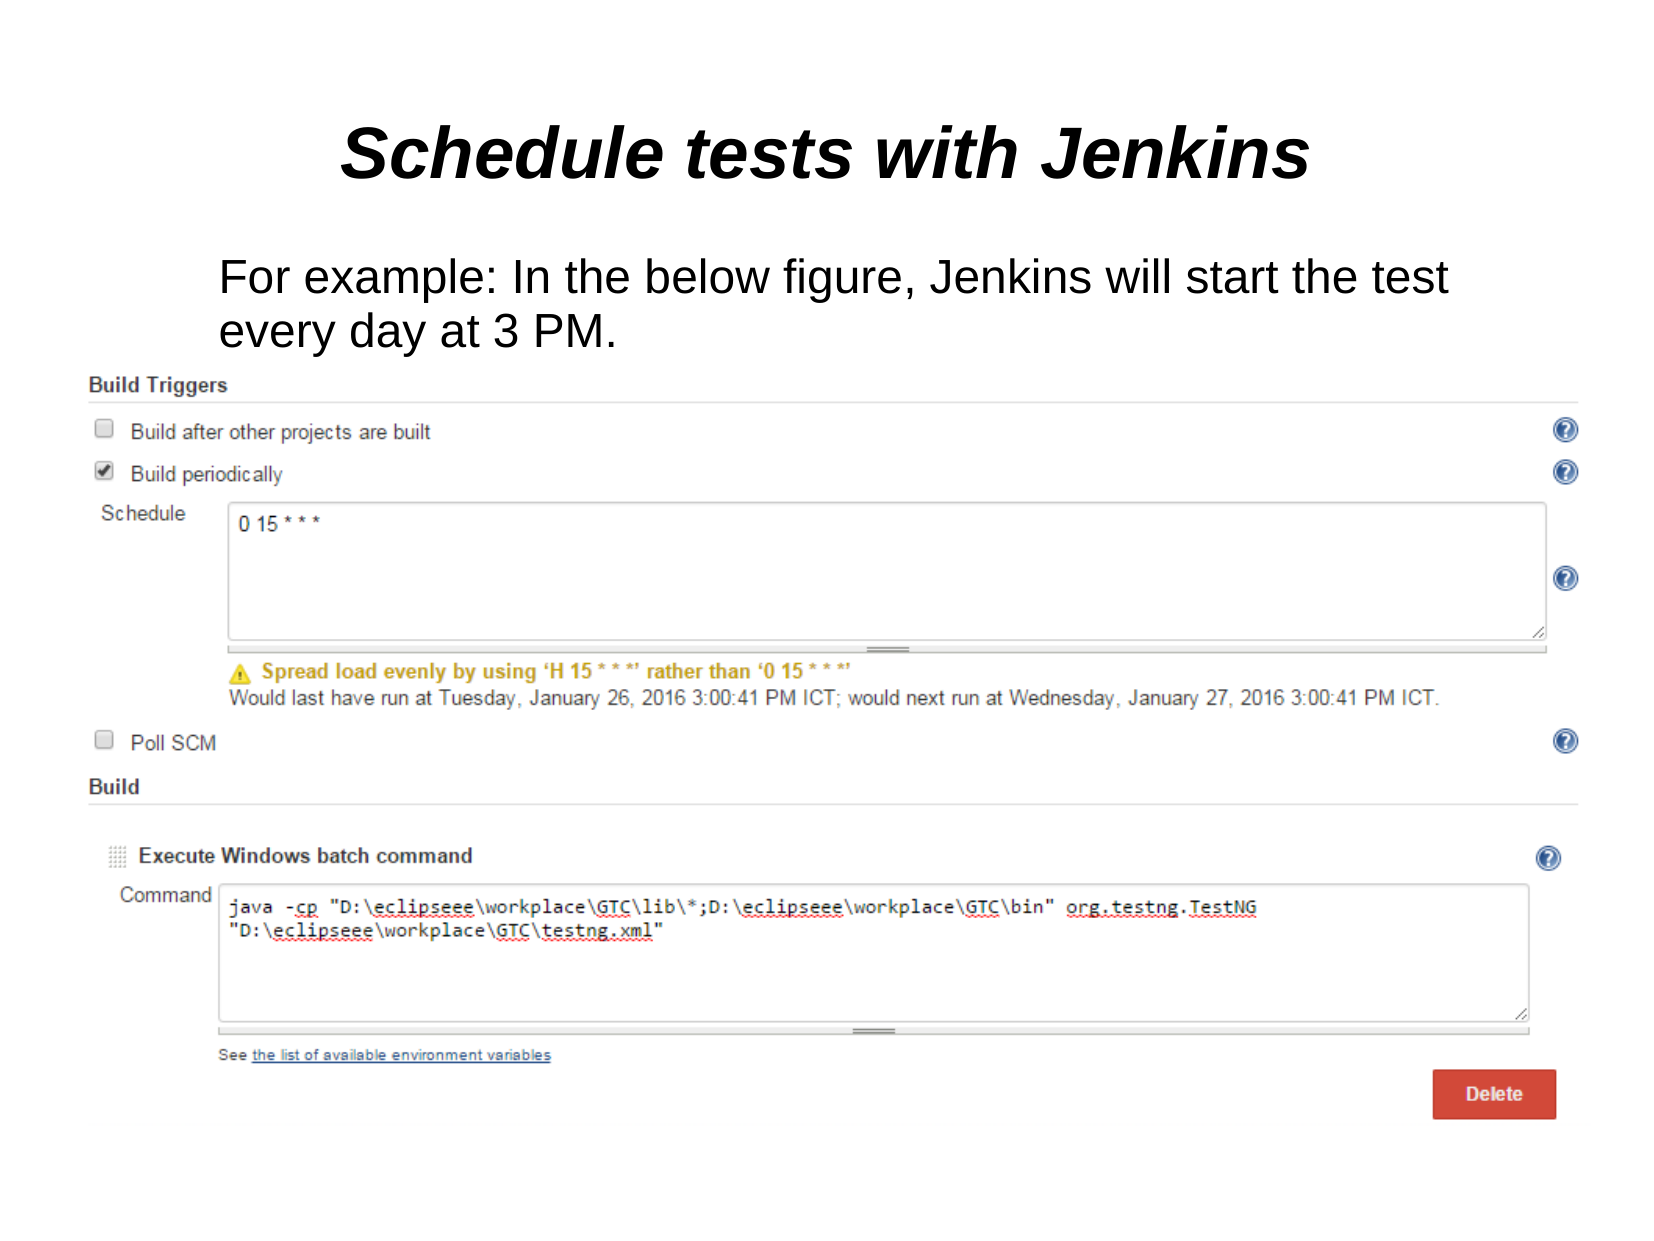

# Schedule tests with Jenkins
For example: In the below figure, Jenkins will start the test every day at 3 PM.